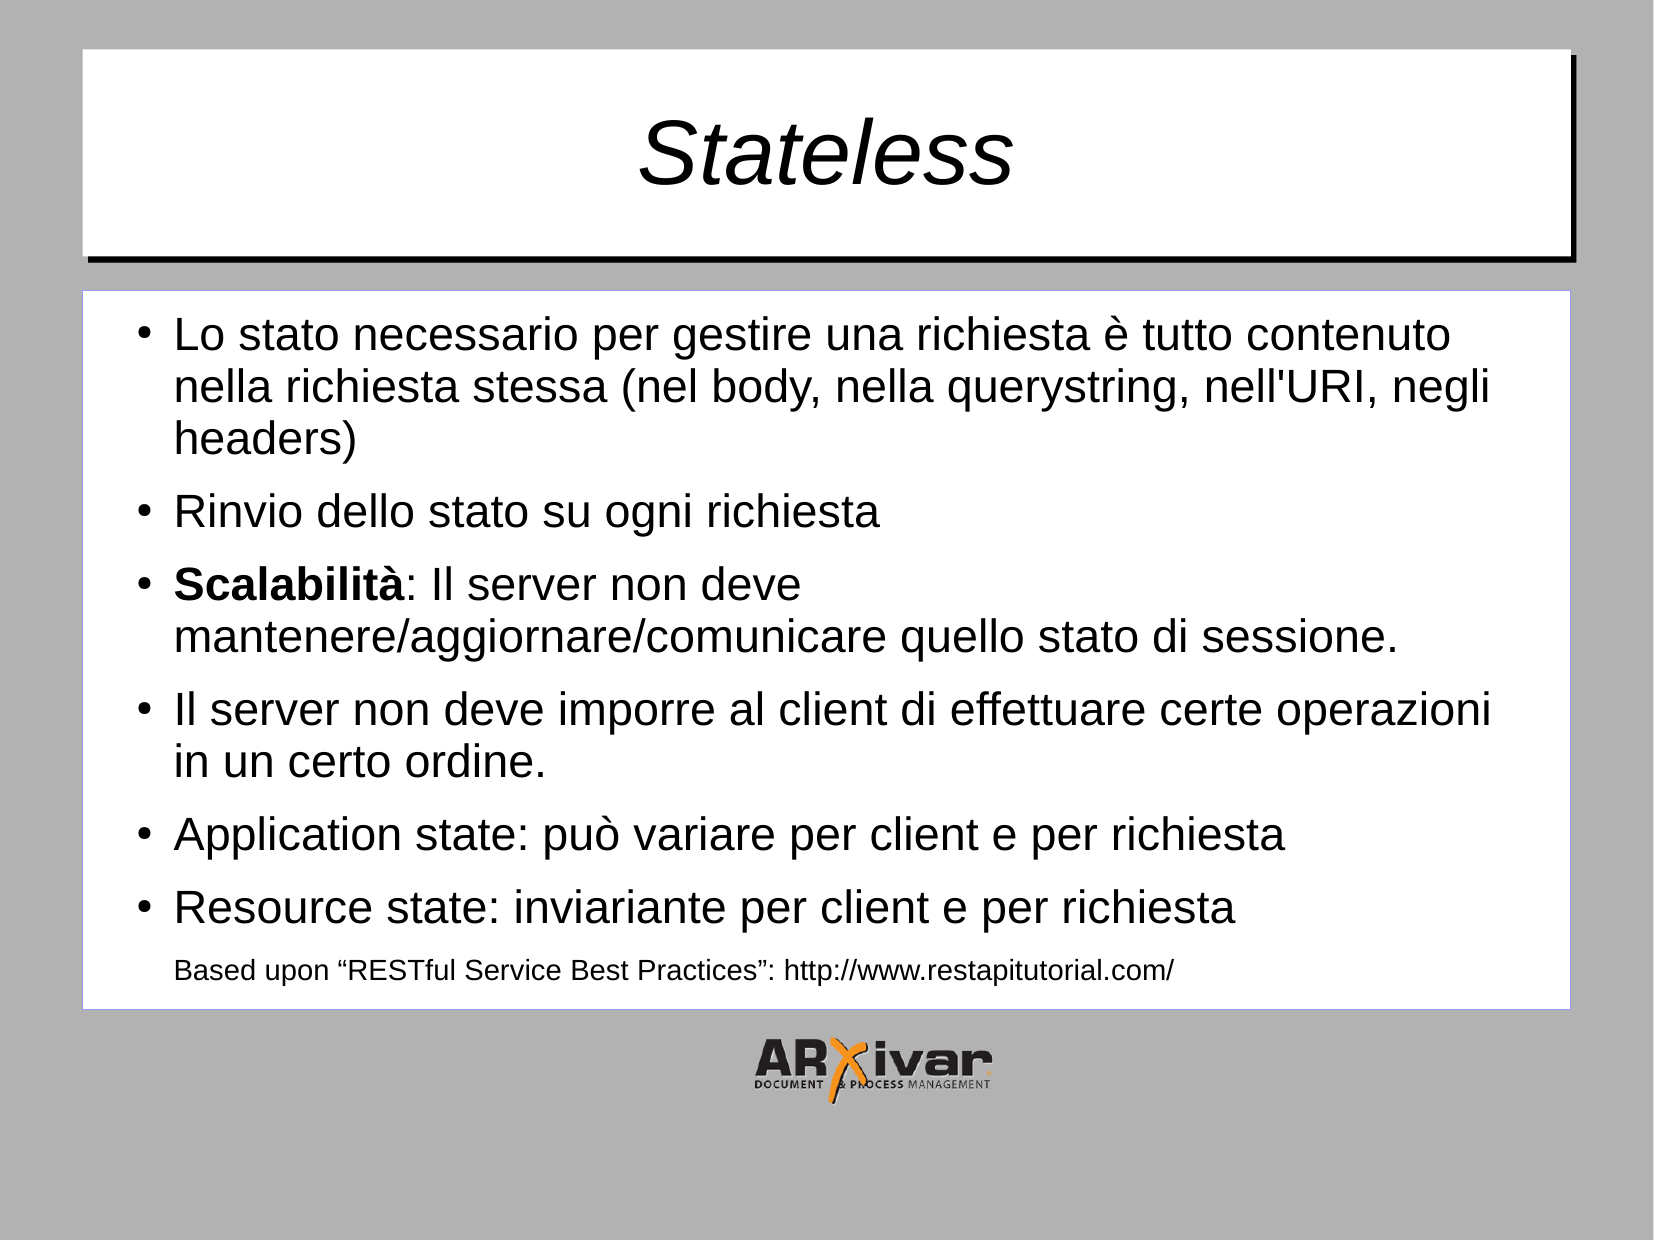

# Stateless
Lo stato necessario per gestire una richiesta è tutto contenuto nella richiesta stessa (nel body, nella querystring, nell'URI, negli headers)
Rinvio dello stato su ogni richiesta
Scalabilità: Il server non deve mantenere/aggiornare/comunicare quello stato di sessione.
Il server non deve imporre al client di effettuare certe operazioni in un certo ordine.
Application state: può variare per client e per richiesta
Resource state: inviariante per client e per richiesta
Based upon “RESTful Service Best Practices”: http://www.restapitutorial.com/